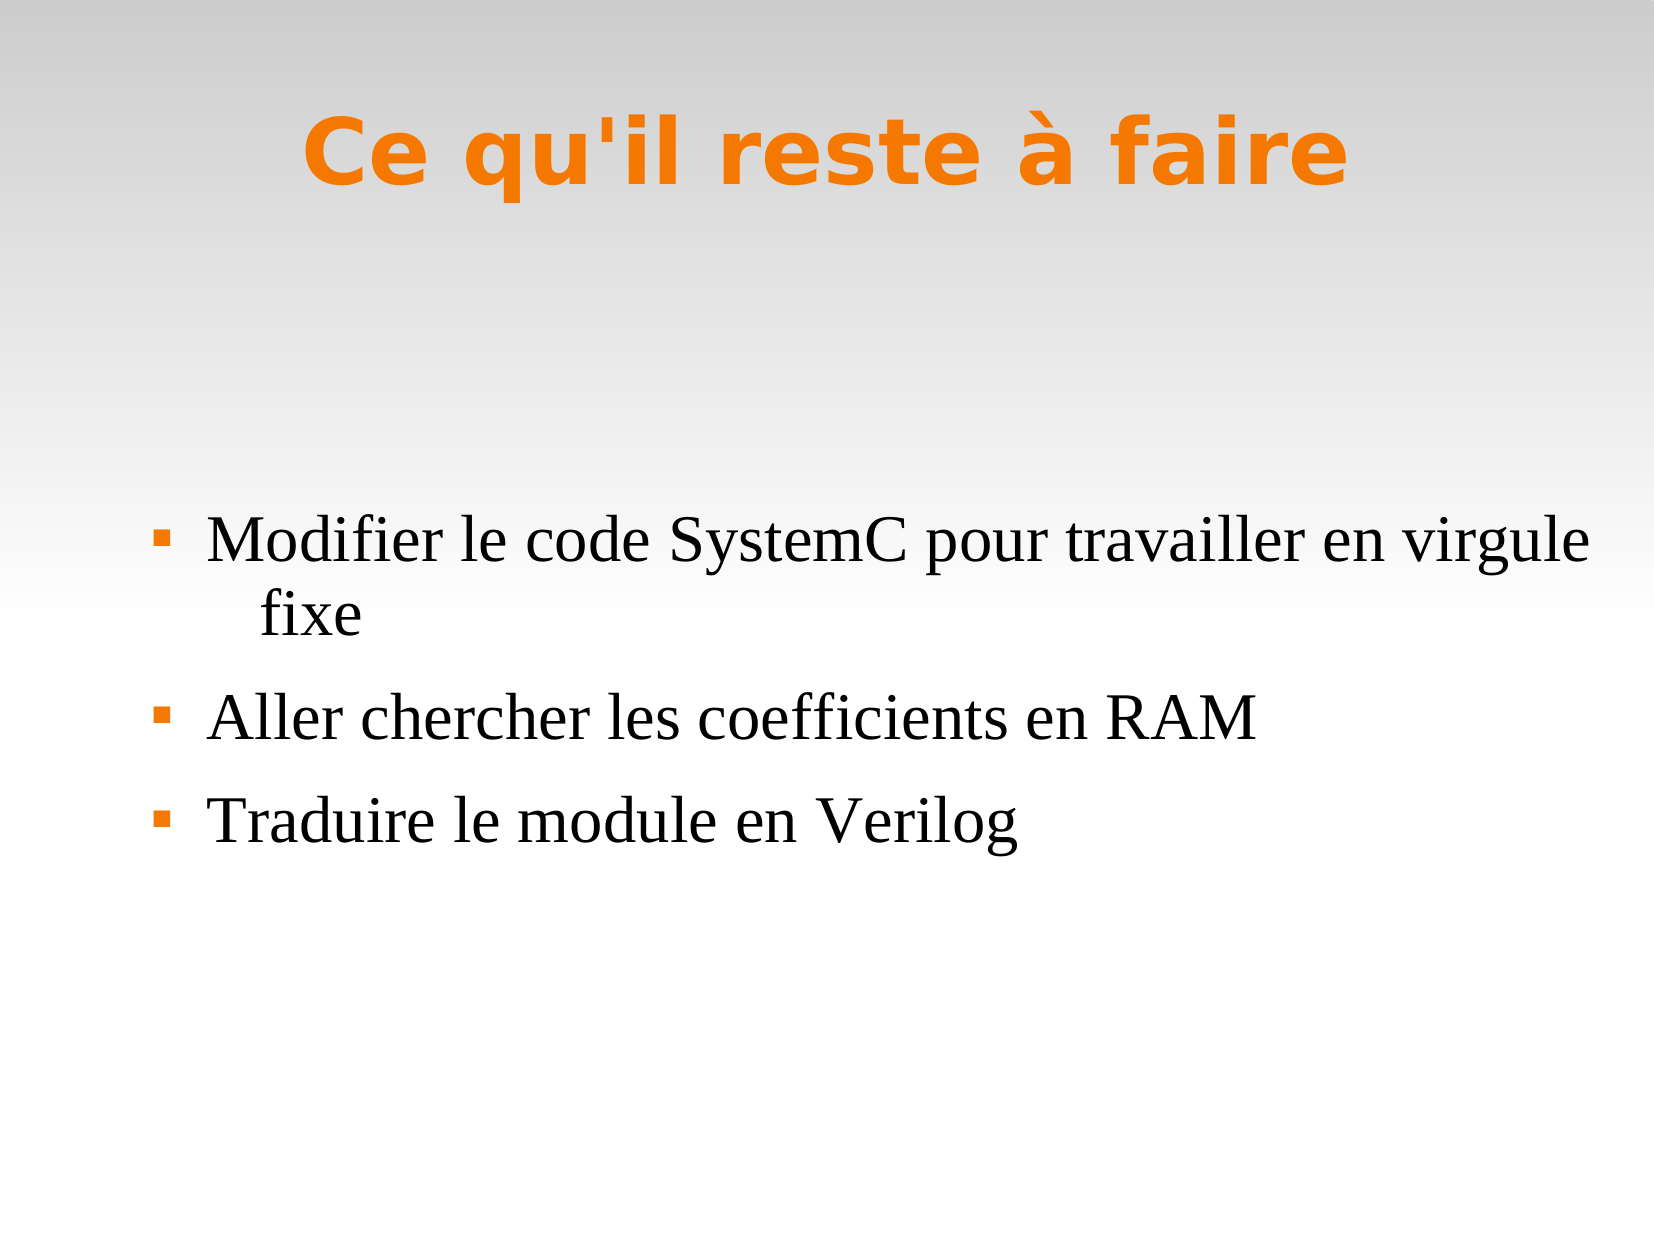

# Ce qu'il reste à faire
Modifier le code SystemC pour travailler en virgule fixe
Aller chercher les coefficients en RAM
Traduire le module en Verilog